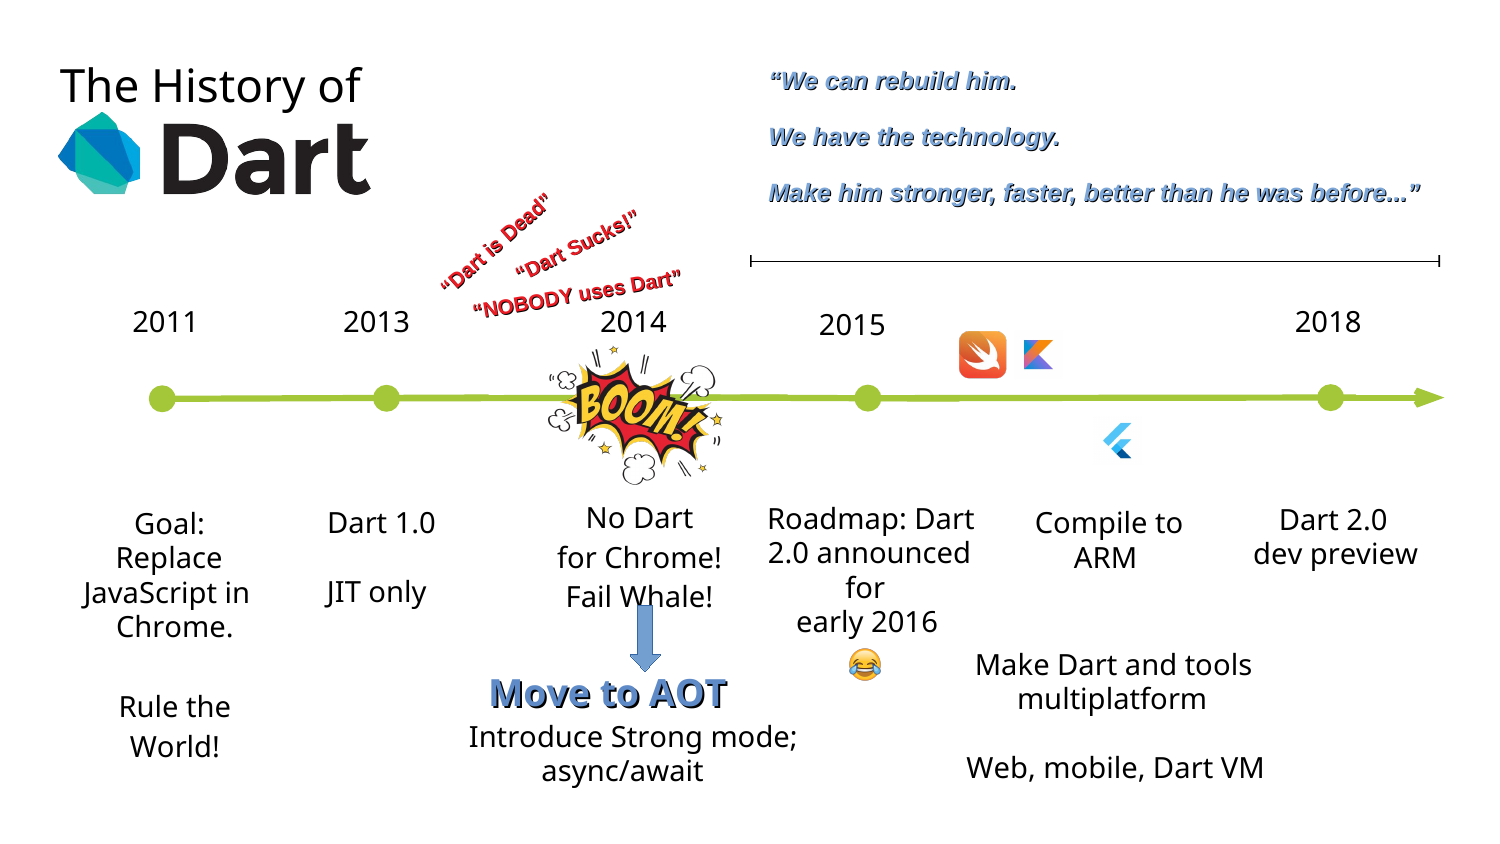

The History of
“We can rebuild him.
We have the technology.
Make him stronger, faster, better than he was before...”
“Dart is Dead”
“Dart Sucks!”
“NOBODY uses Dart”
2011
2013
2014
2018
2015
No Dart
for Chrome!
Fail Whale!
Roadmap: Dart
Dart 2.0
Dart 1.0
Compile to
Goal:
2.0 announced
dev preview
ARM
Replace
for
JIT only
JavaScript in
early 2016
Chrome.
Rule the
World!
Make Dart and tools
 Move to AOT
multiplatform
Introduce Strong mode;
Web, mobile, Dart VM
async/await